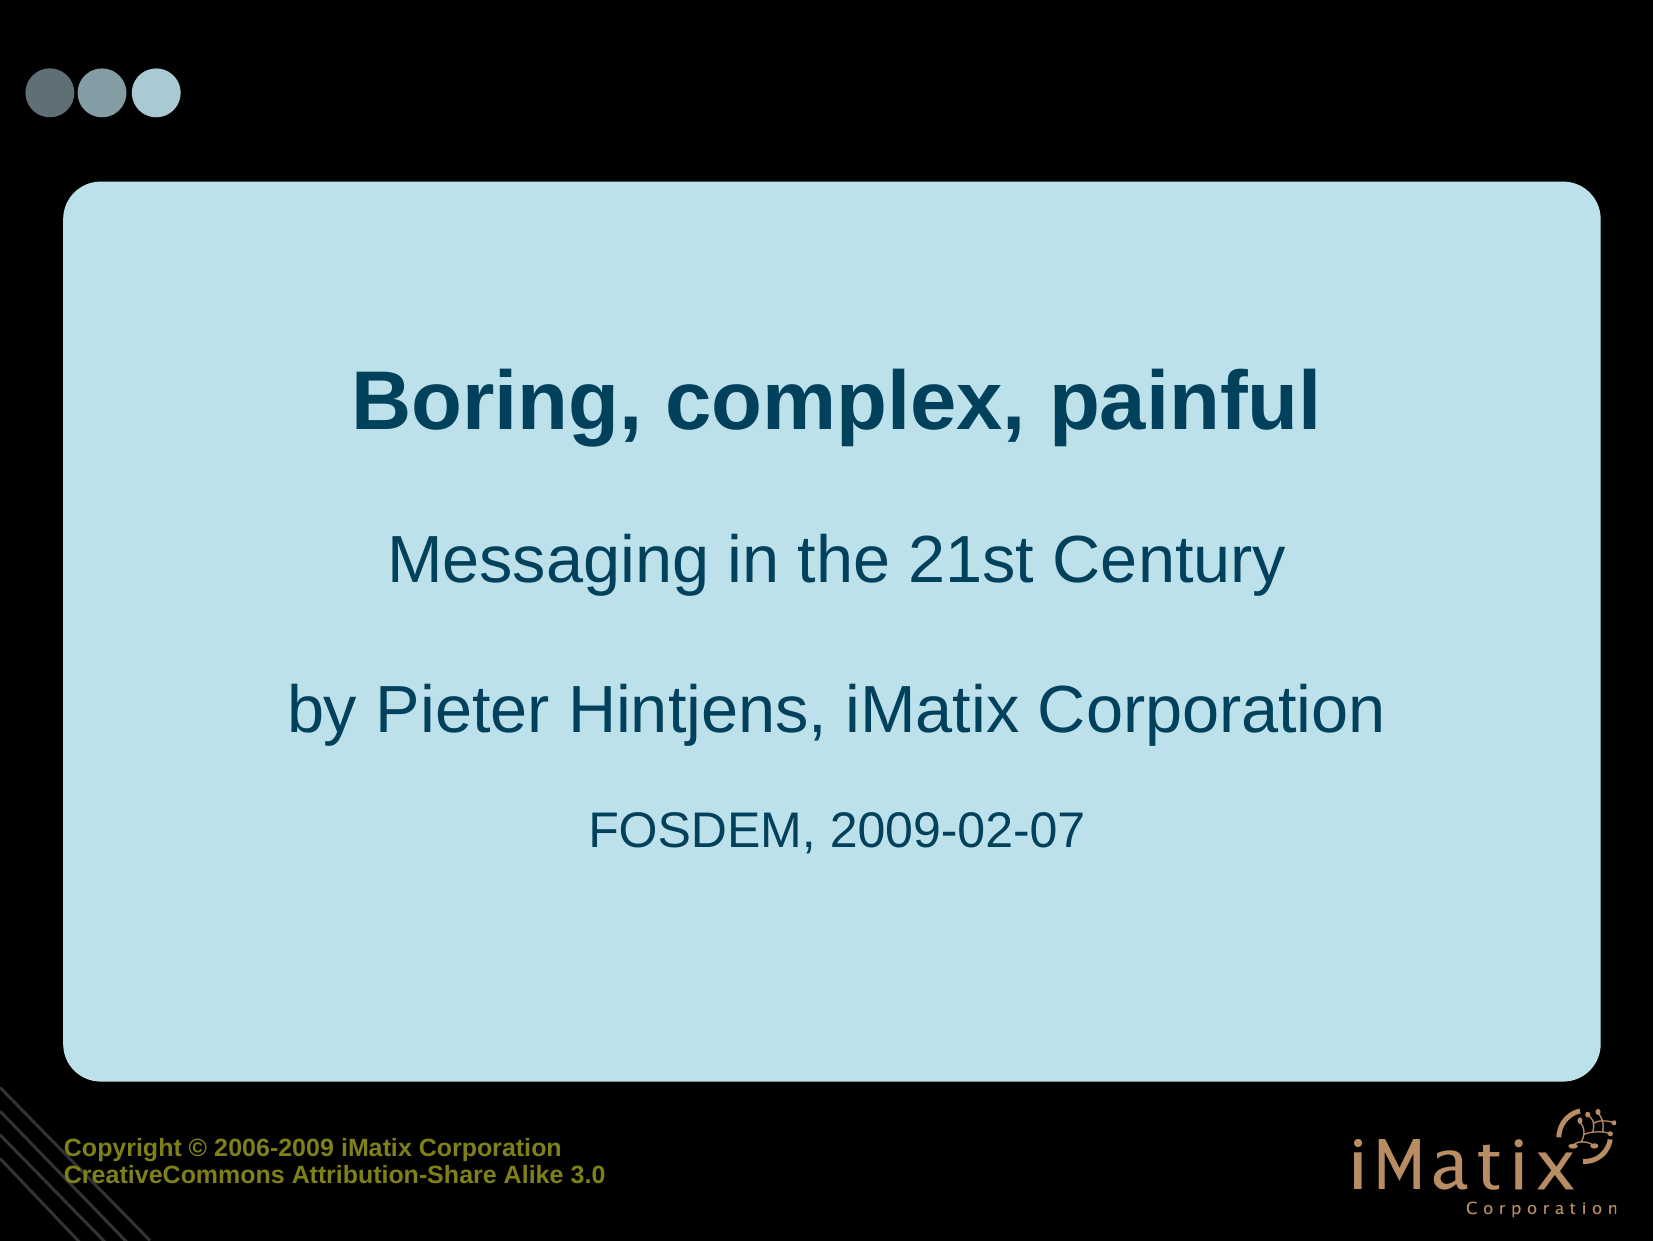

# Boring, complex, painful
Messaging in the 21st Century
by Pieter Hintjens, iMatix Corporation
FOSDEM, 2009-02-07